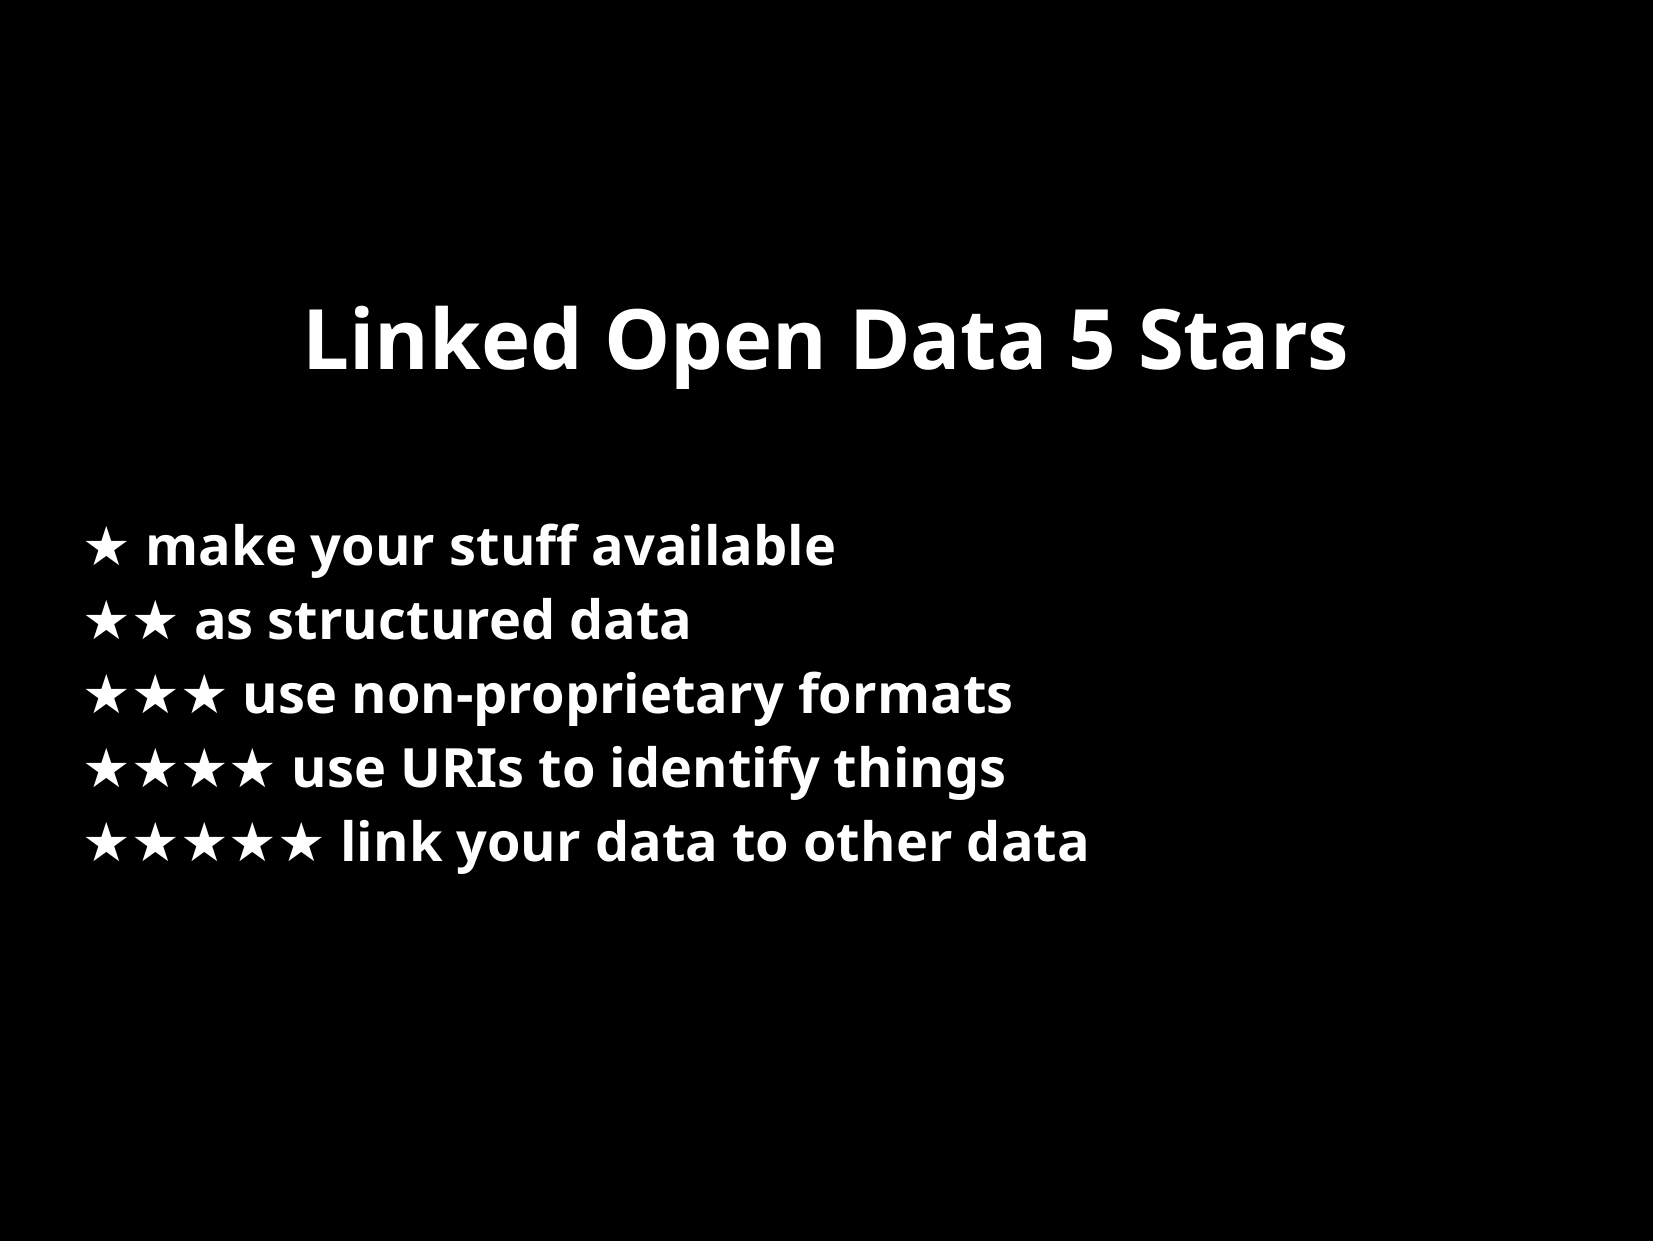

# Linked Open Data 5 Stars
★ make your stuff available
★★ as structured data
★★★ use non-proprietary formats
★★★★ use URIs to identify things
★★★★★ link your data to other data